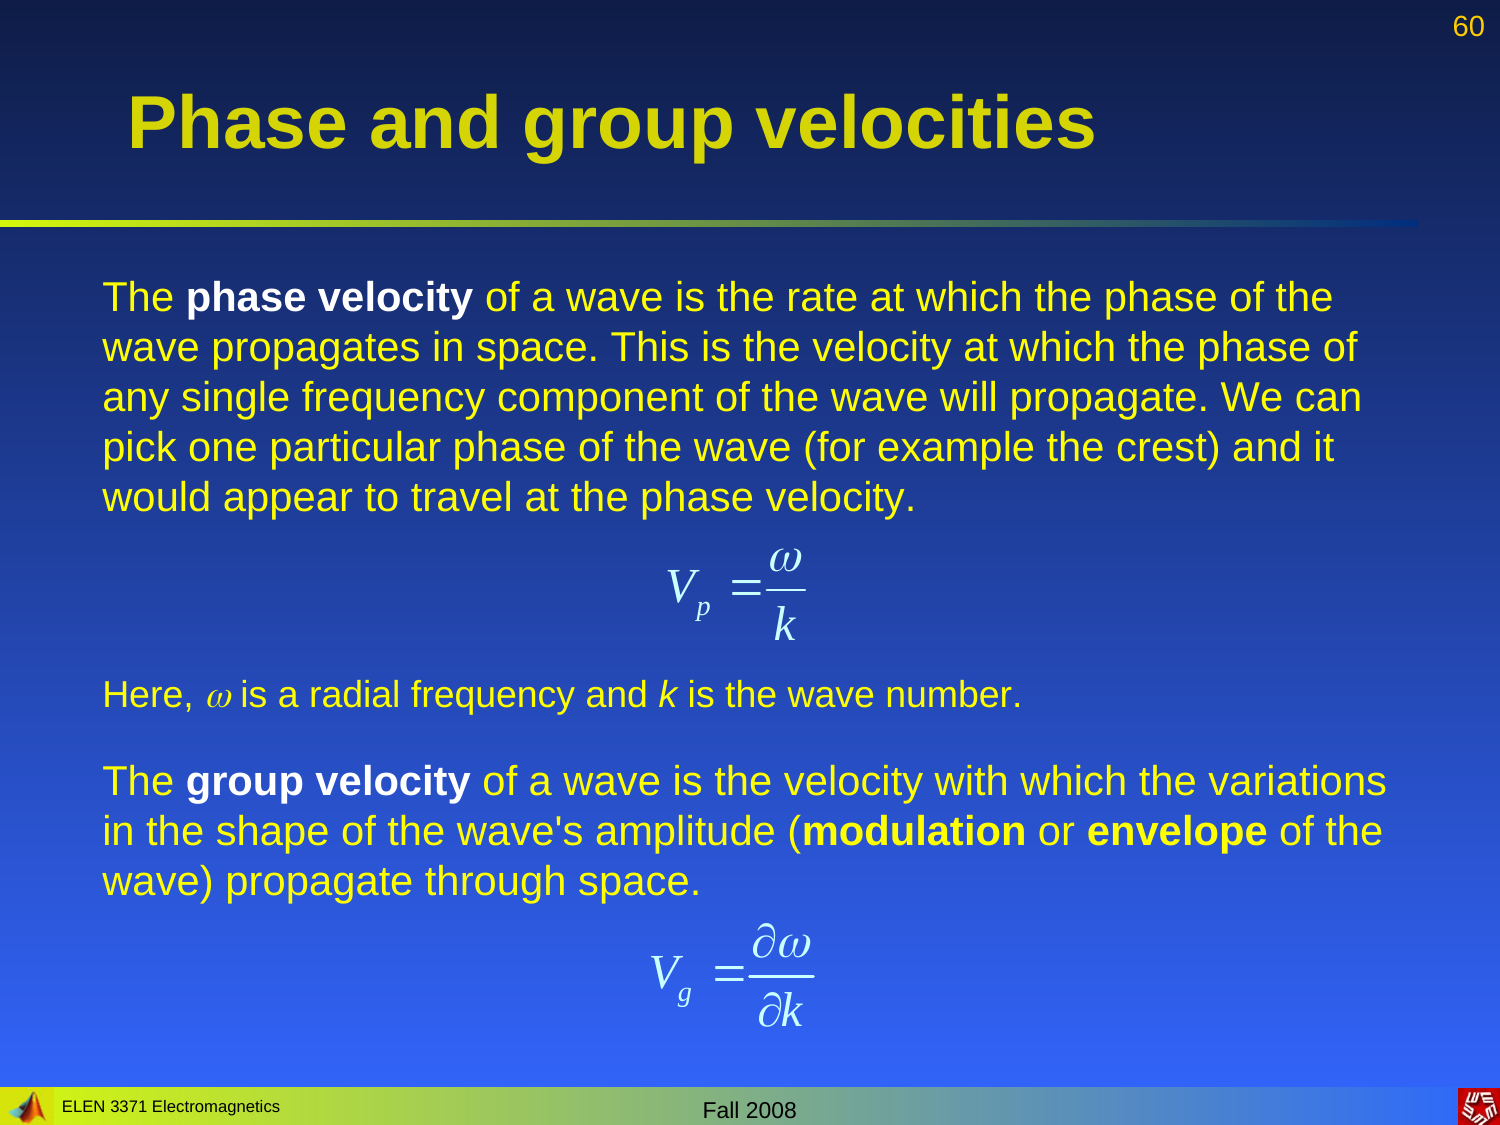

# Phase and group velocities
The phase velocity of a wave is the rate at which the phase of the wave propagates in space. This is the velocity at which the phase of any single frequency component of the wave will propagate. We can pick one particular phase of the wave (for example the crest) and it would appear to travel at the phase velocity.
Here,  is a radial frequency and k is the wave number.
The group velocity of a wave is the velocity with which the variations in the shape of the wave's amplitude (modulation or envelope of the wave) propagate through space.